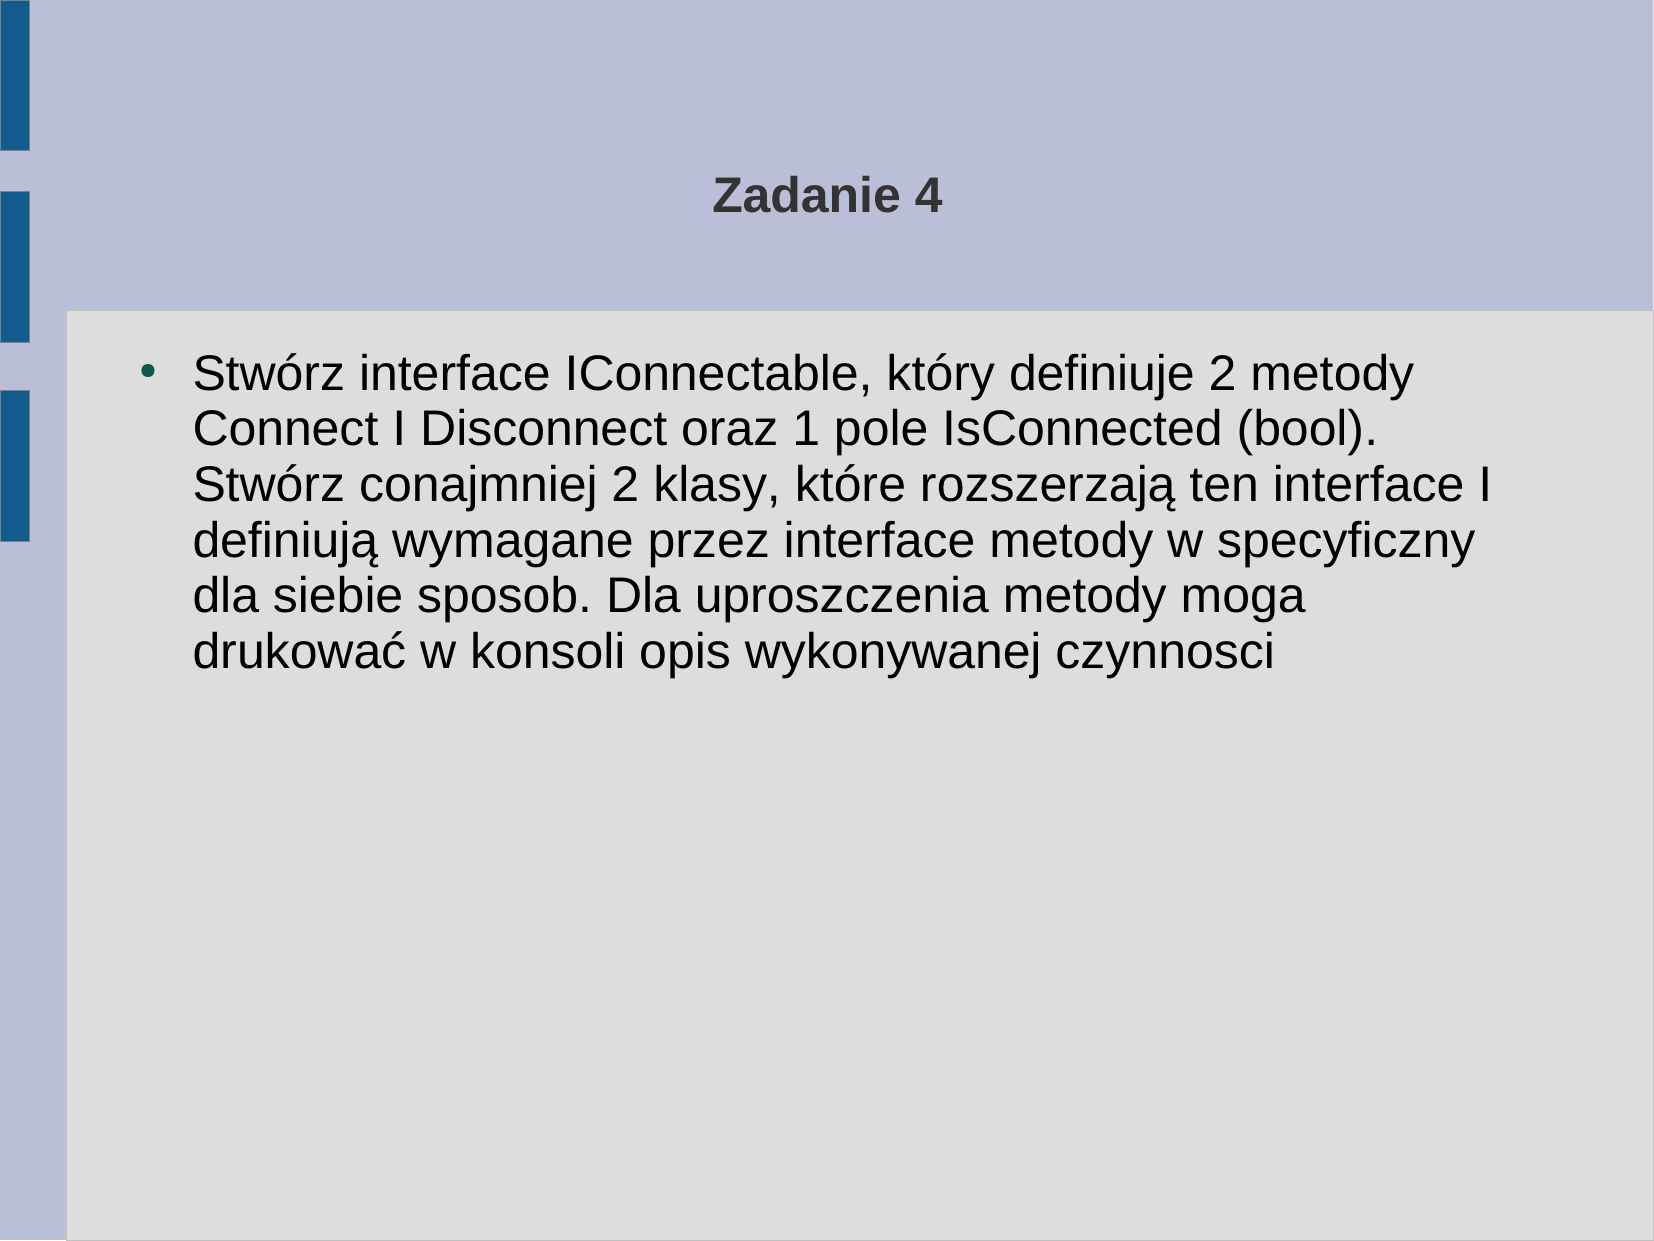

# Zadanie 4
Stwórz interface IConnectable, który definiuje 2 metody Connect I Disconnect oraz 1 pole IsConnected (bool). Stwórz conajmniej 2 klasy, które rozszerzają ten interface I definiują wymagane przez interface metody w specyficzny dla siebie sposob. Dla uproszczenia metody moga drukować w konsoli opis wykonywanej czynnosci